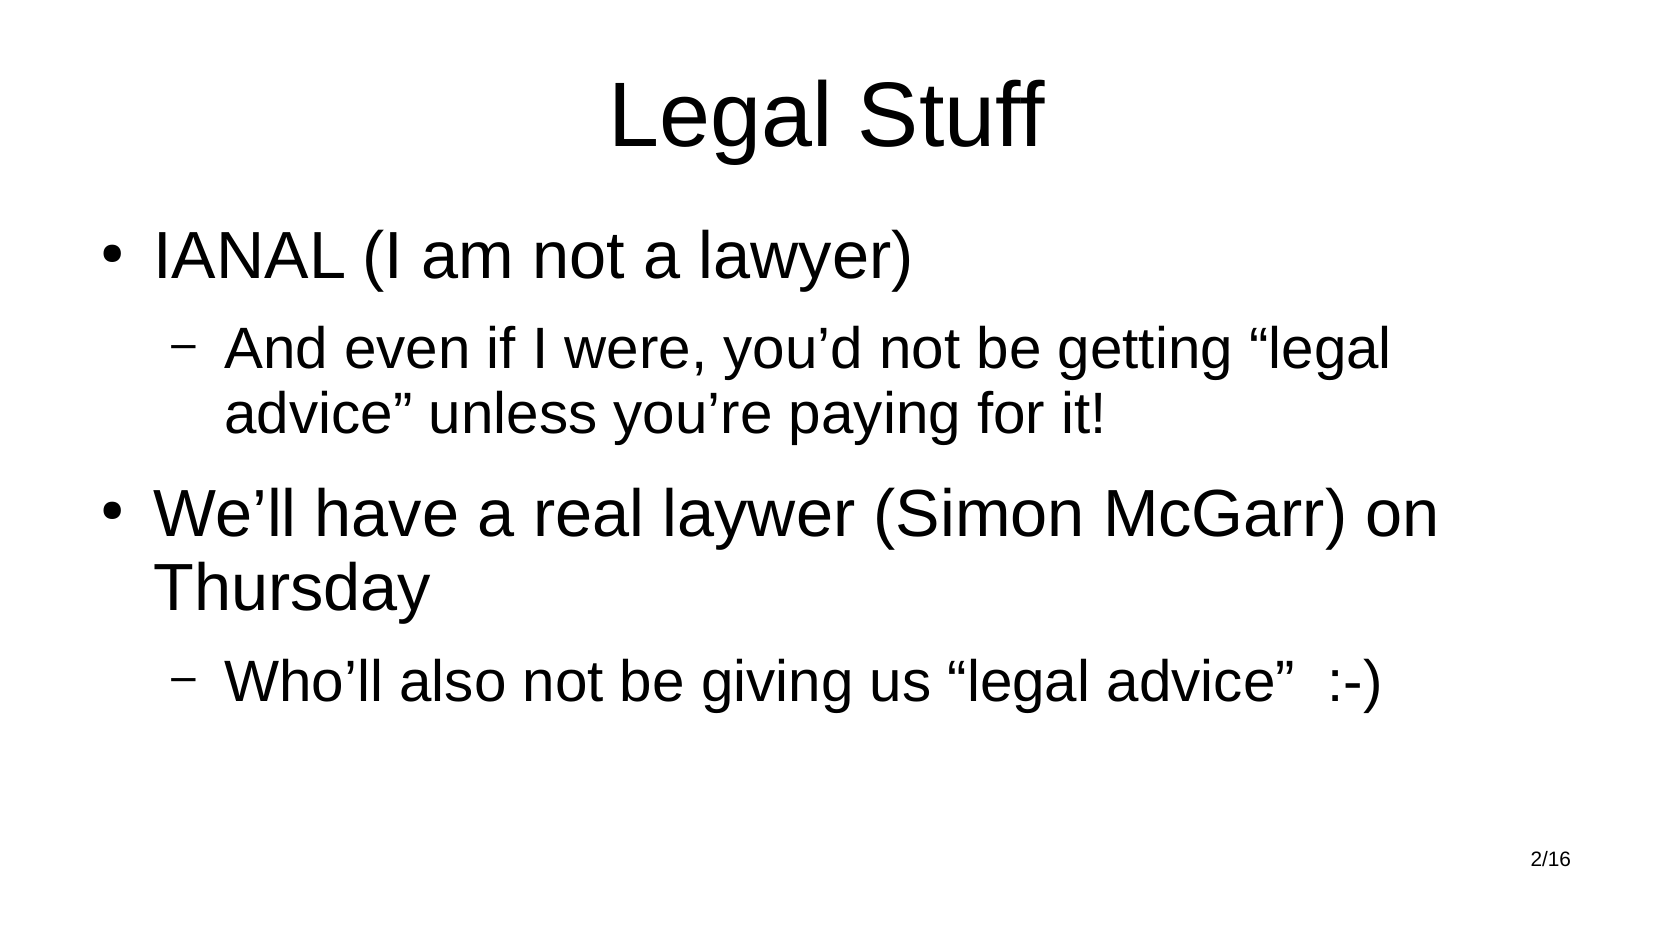

# Legal Stuff
IANAL (I am not a lawyer)
And even if I were, you’d not be getting “legal advice” unless you’re paying for it!
We’ll have a real laywer (Simon McGarr) on Thursday
Who’ll also not be giving us “legal advice” :-)
2